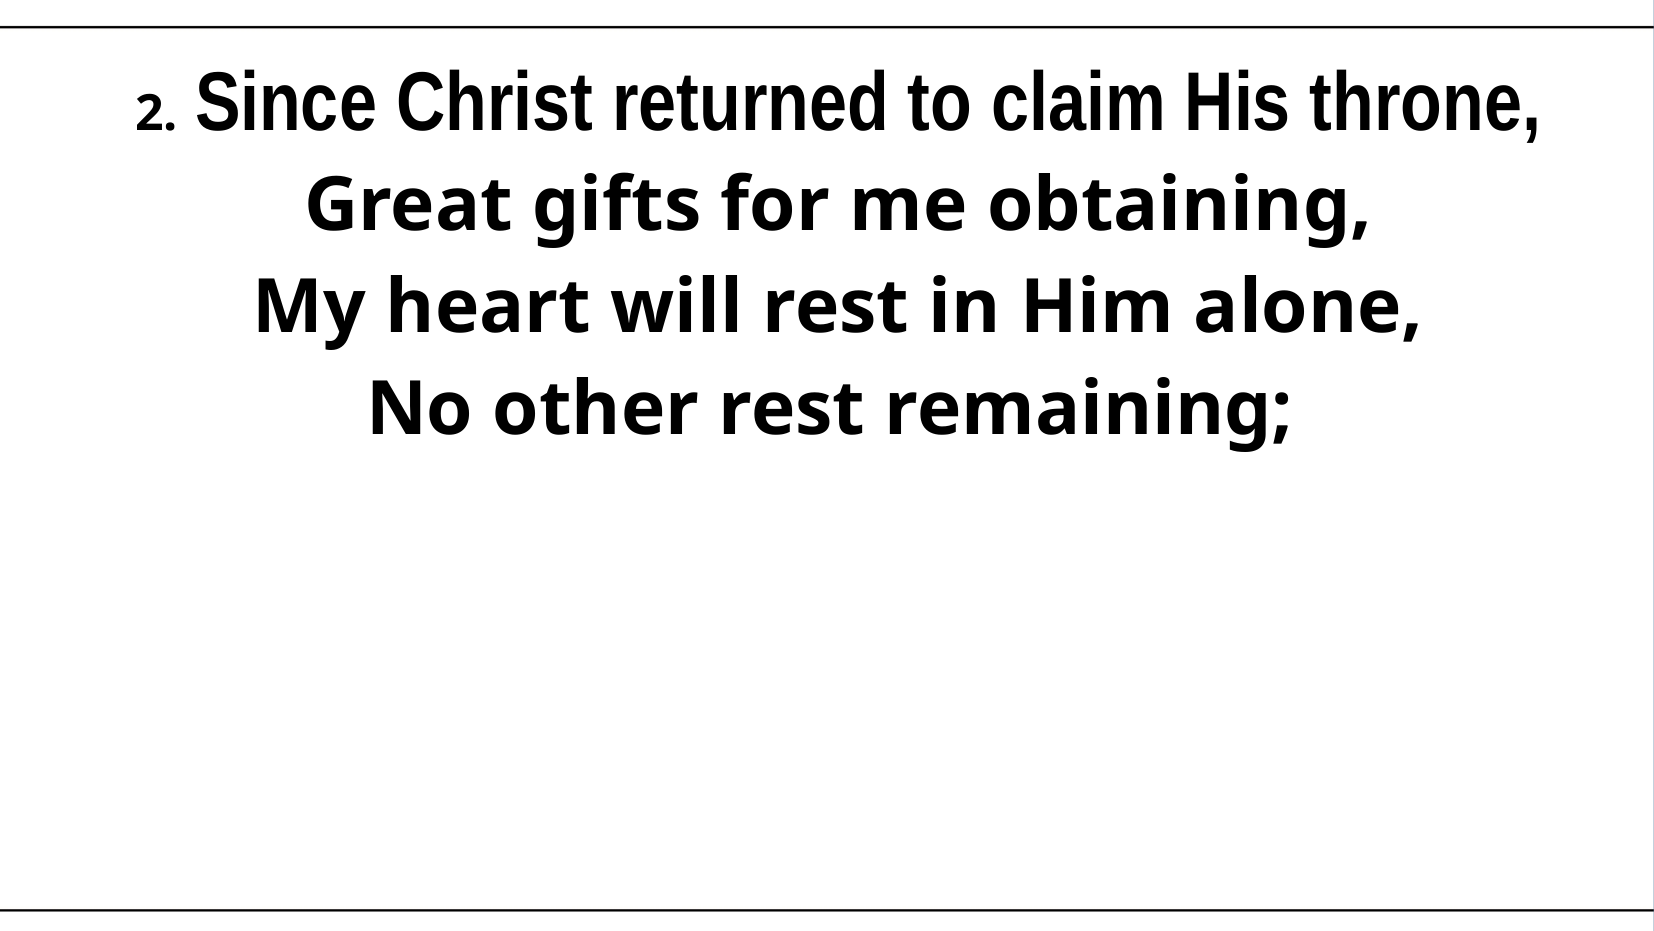

2. Since Christ returned to claim His throne,
Great gifts for me obtaining,
My heart will rest in Him alone,
No other rest remaining;